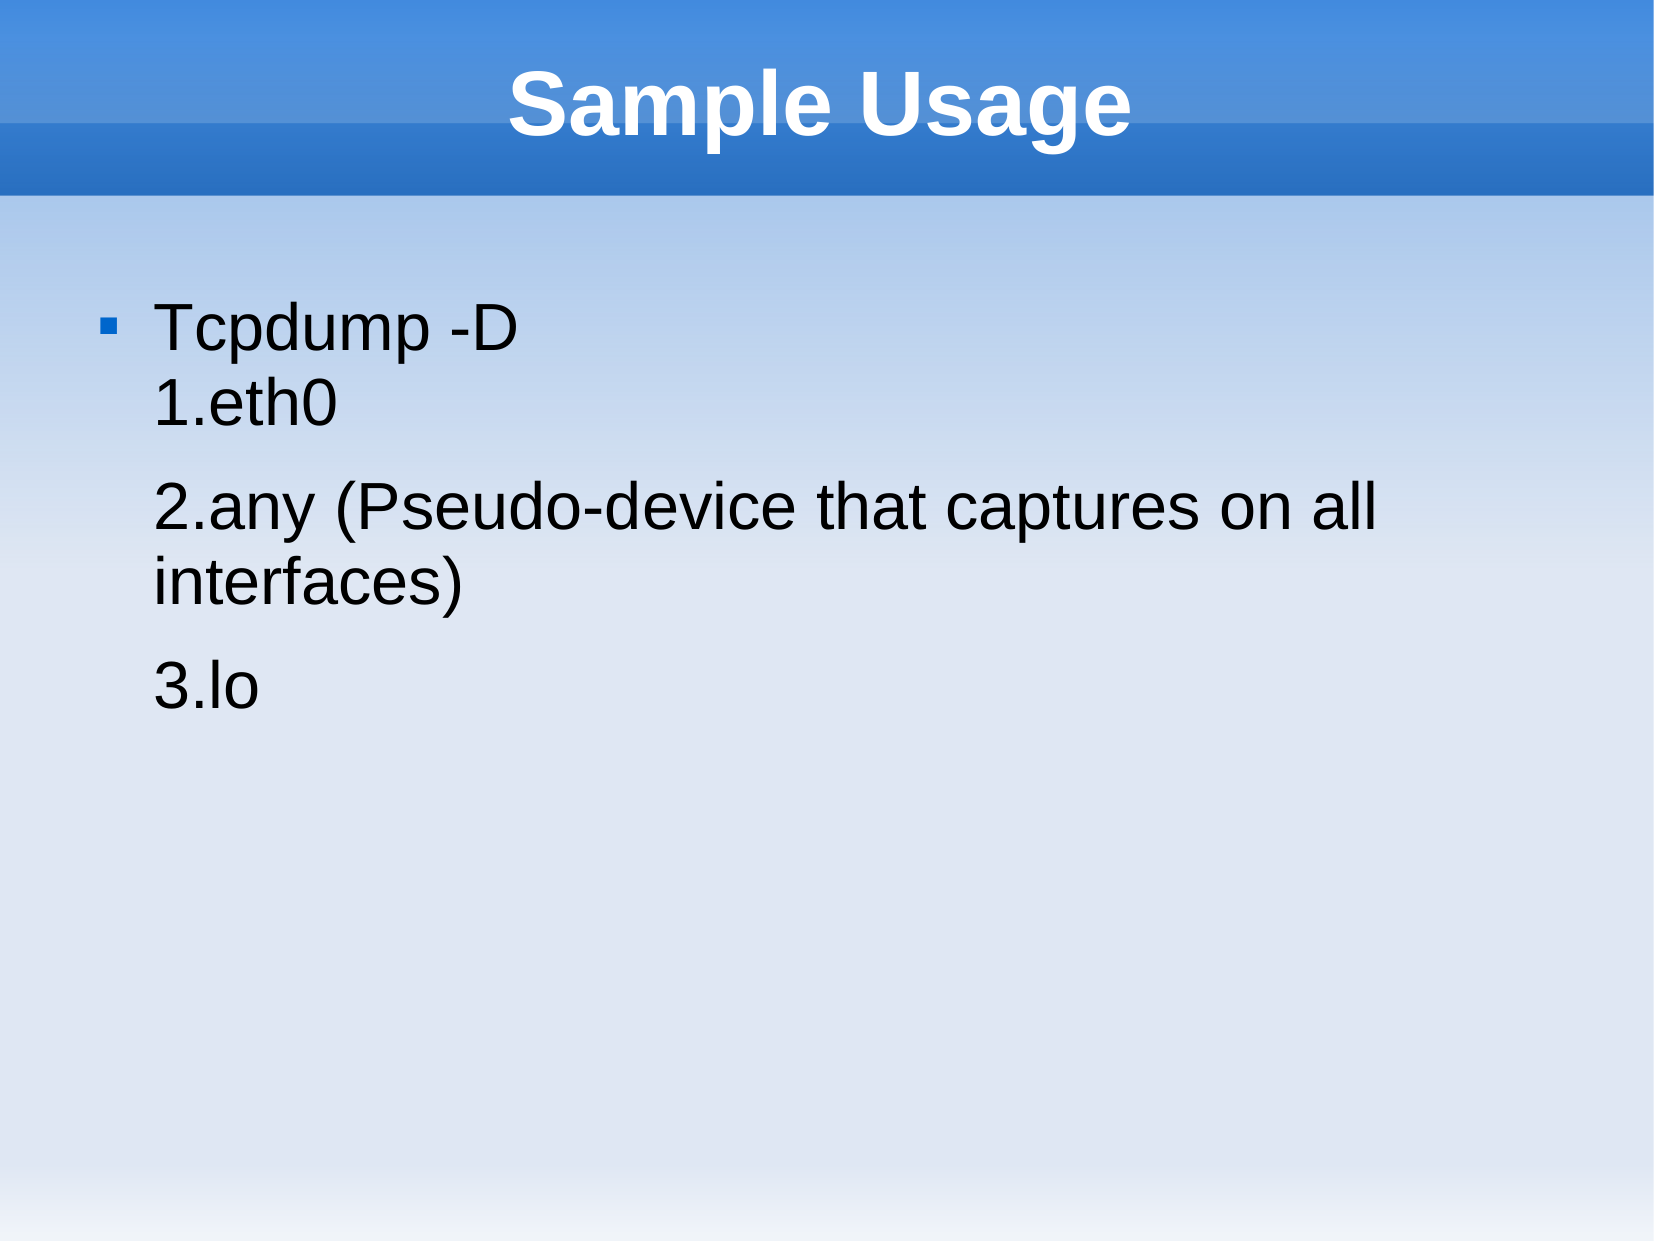

# Sample Usage
Tcpdump -D
1.eth0
2.any (Pseudo-device that captures on all interfaces)
3.lo